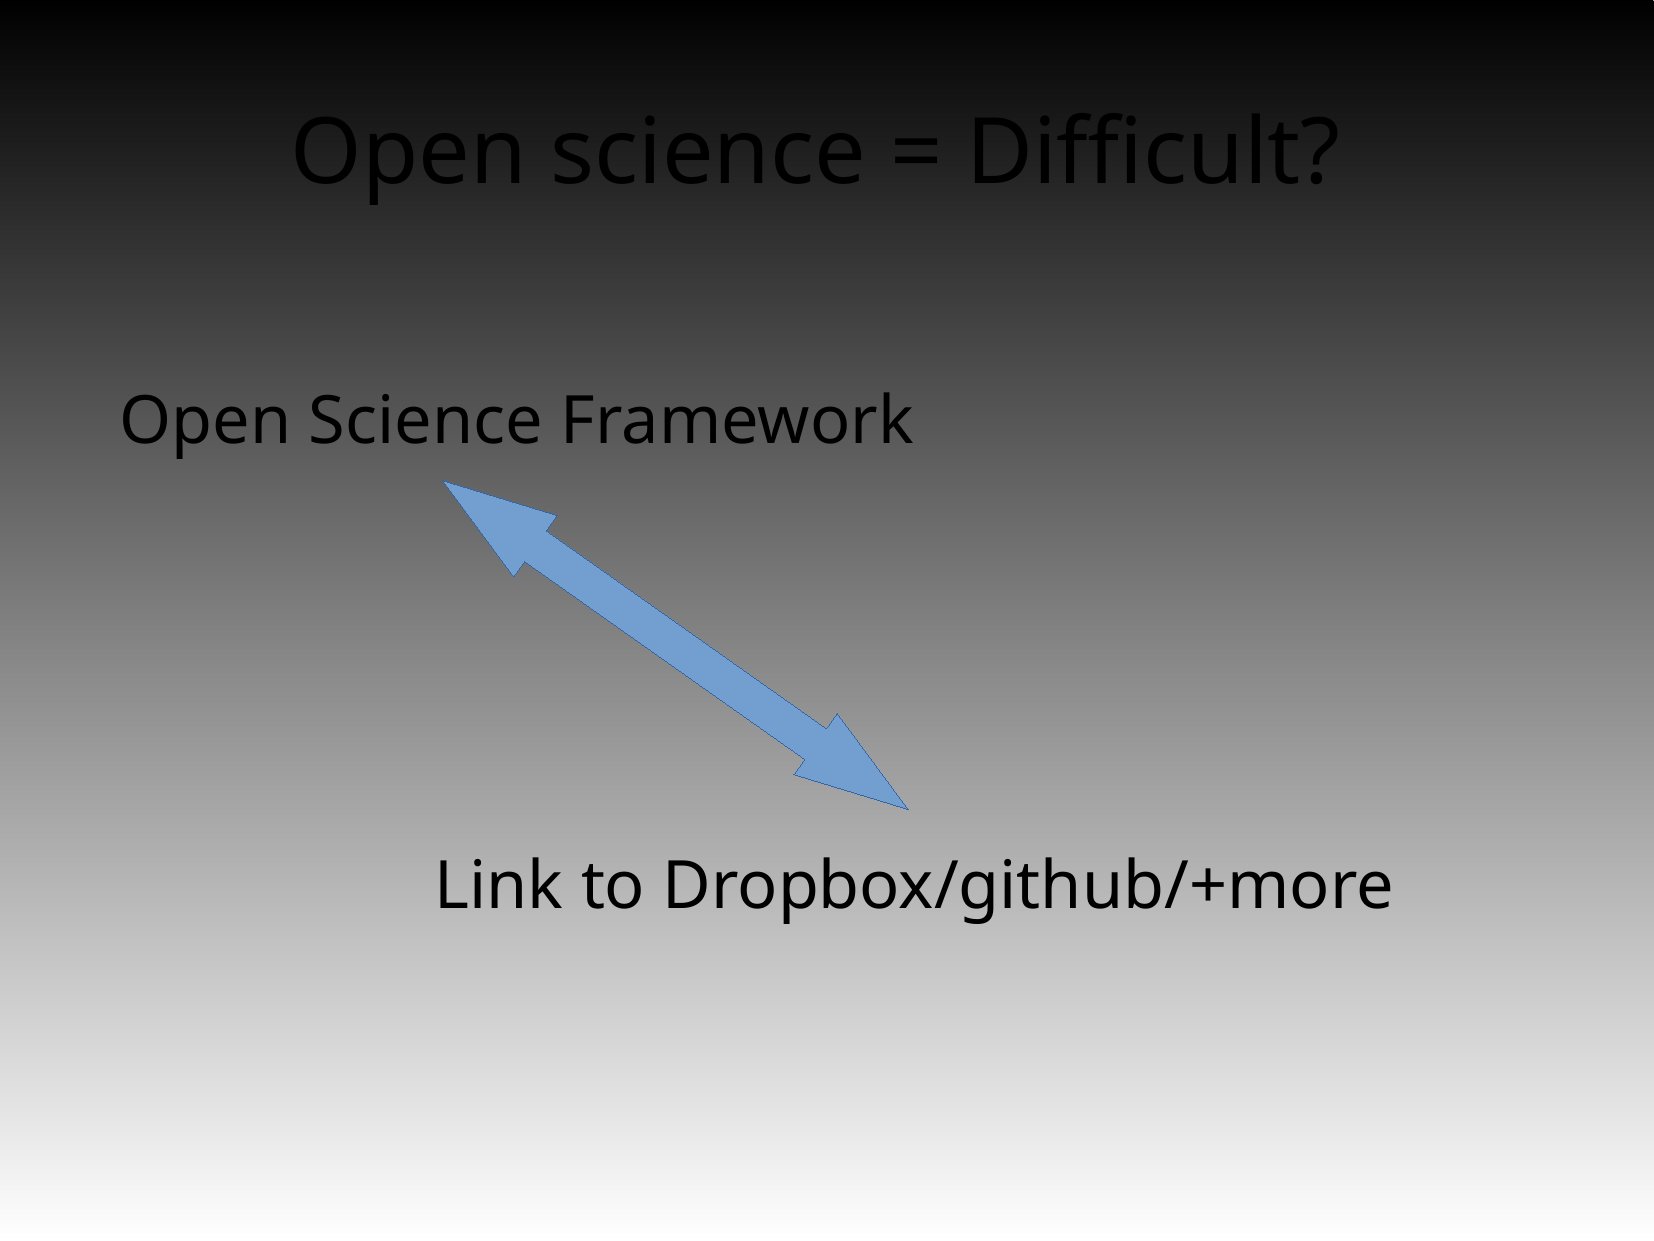

# Open science = Difficult?
Open Science Framework
Link to Dropbox/github/+more